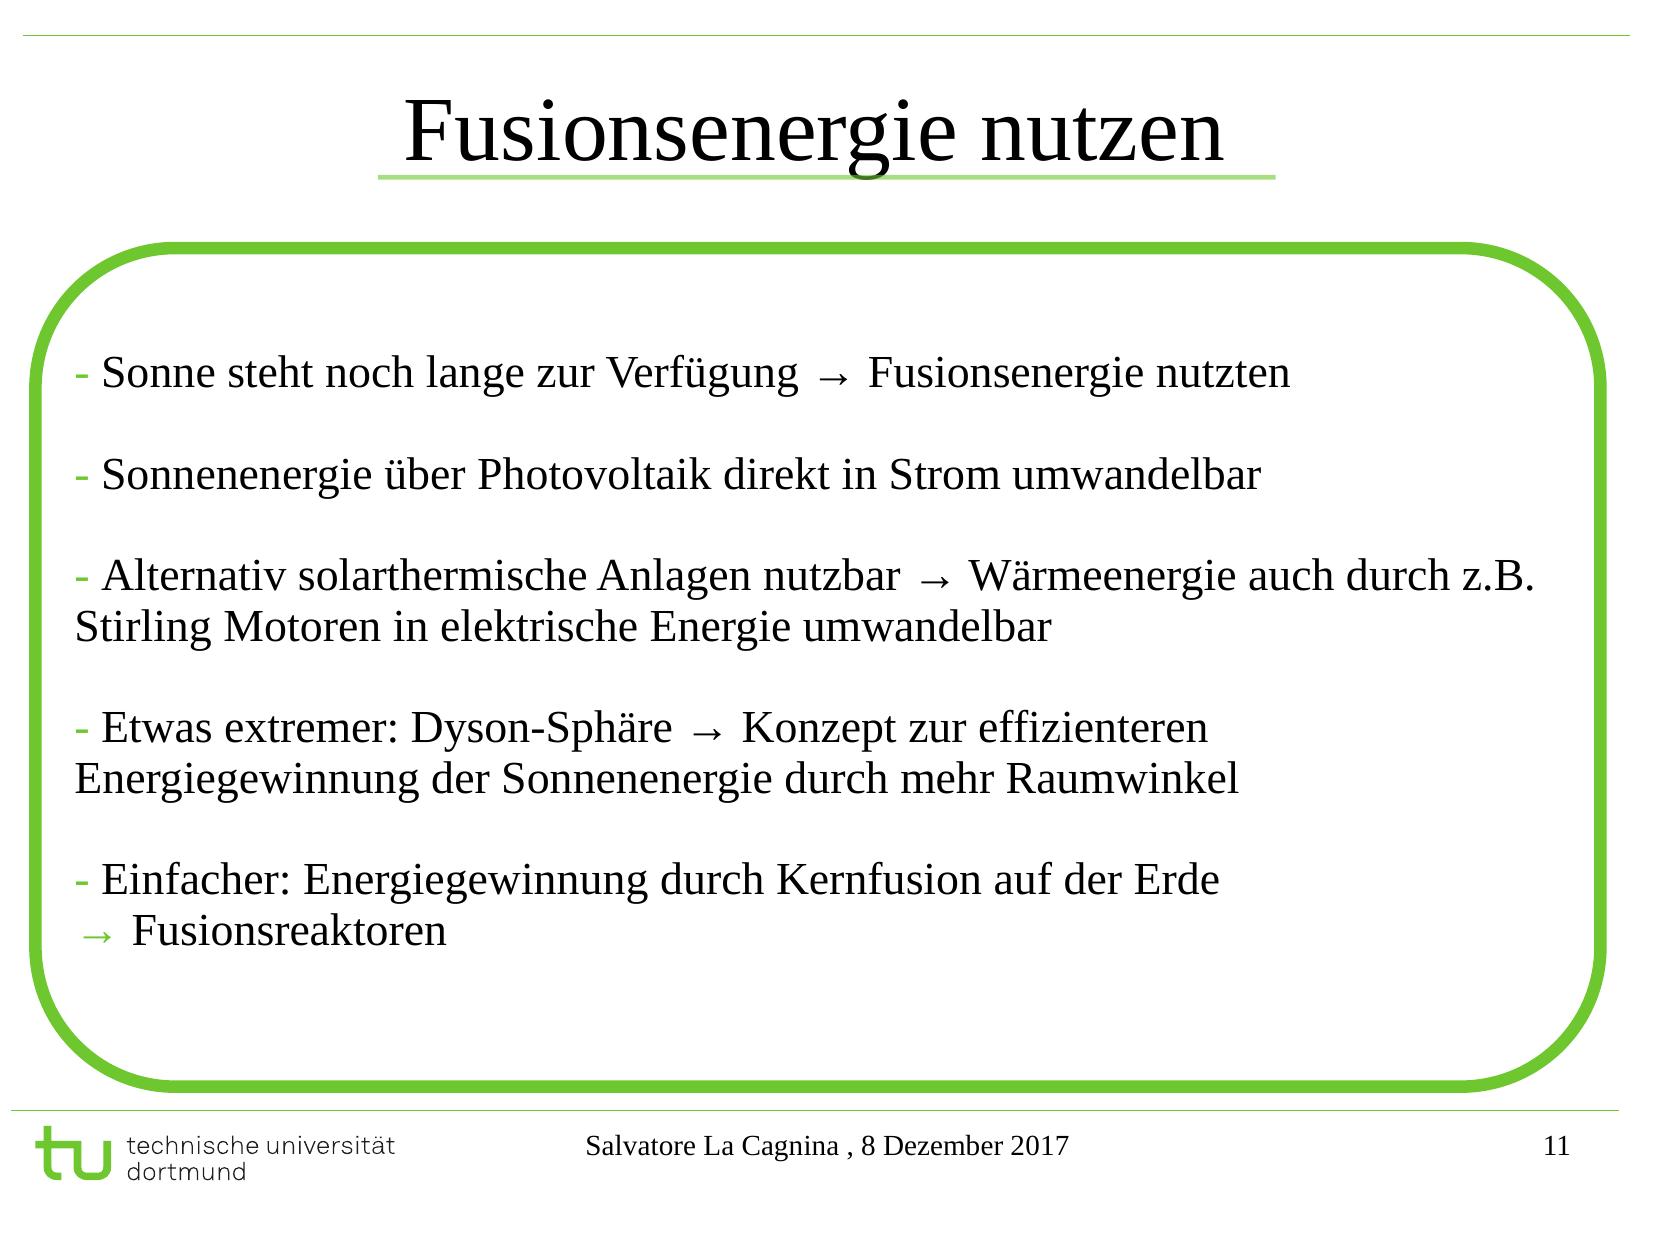

# Fusionsenergie nutzen
- Sonne steht noch lange zur Verfügung → Fusionsenergie nutzten
- Sonnenenergie über Photovoltaik direkt in Strom umwandelbar
- Alternativ solarthermische Anlagen nutzbar → Wärmeenergie auch durch z.B. Stirling Motoren in elektrische Energie umwandelbar
- Etwas extremer: Dyson-Sphäre → Konzept zur effizienteren Energiegewinnung der Sonnenenergie durch mehr Raumwinkel
- Einfacher: Energiegewinnung durch Kernfusion auf der Erde
→ Fusionsreaktoren
Salvatore La Cagnina , 8 Dezember 2017
11